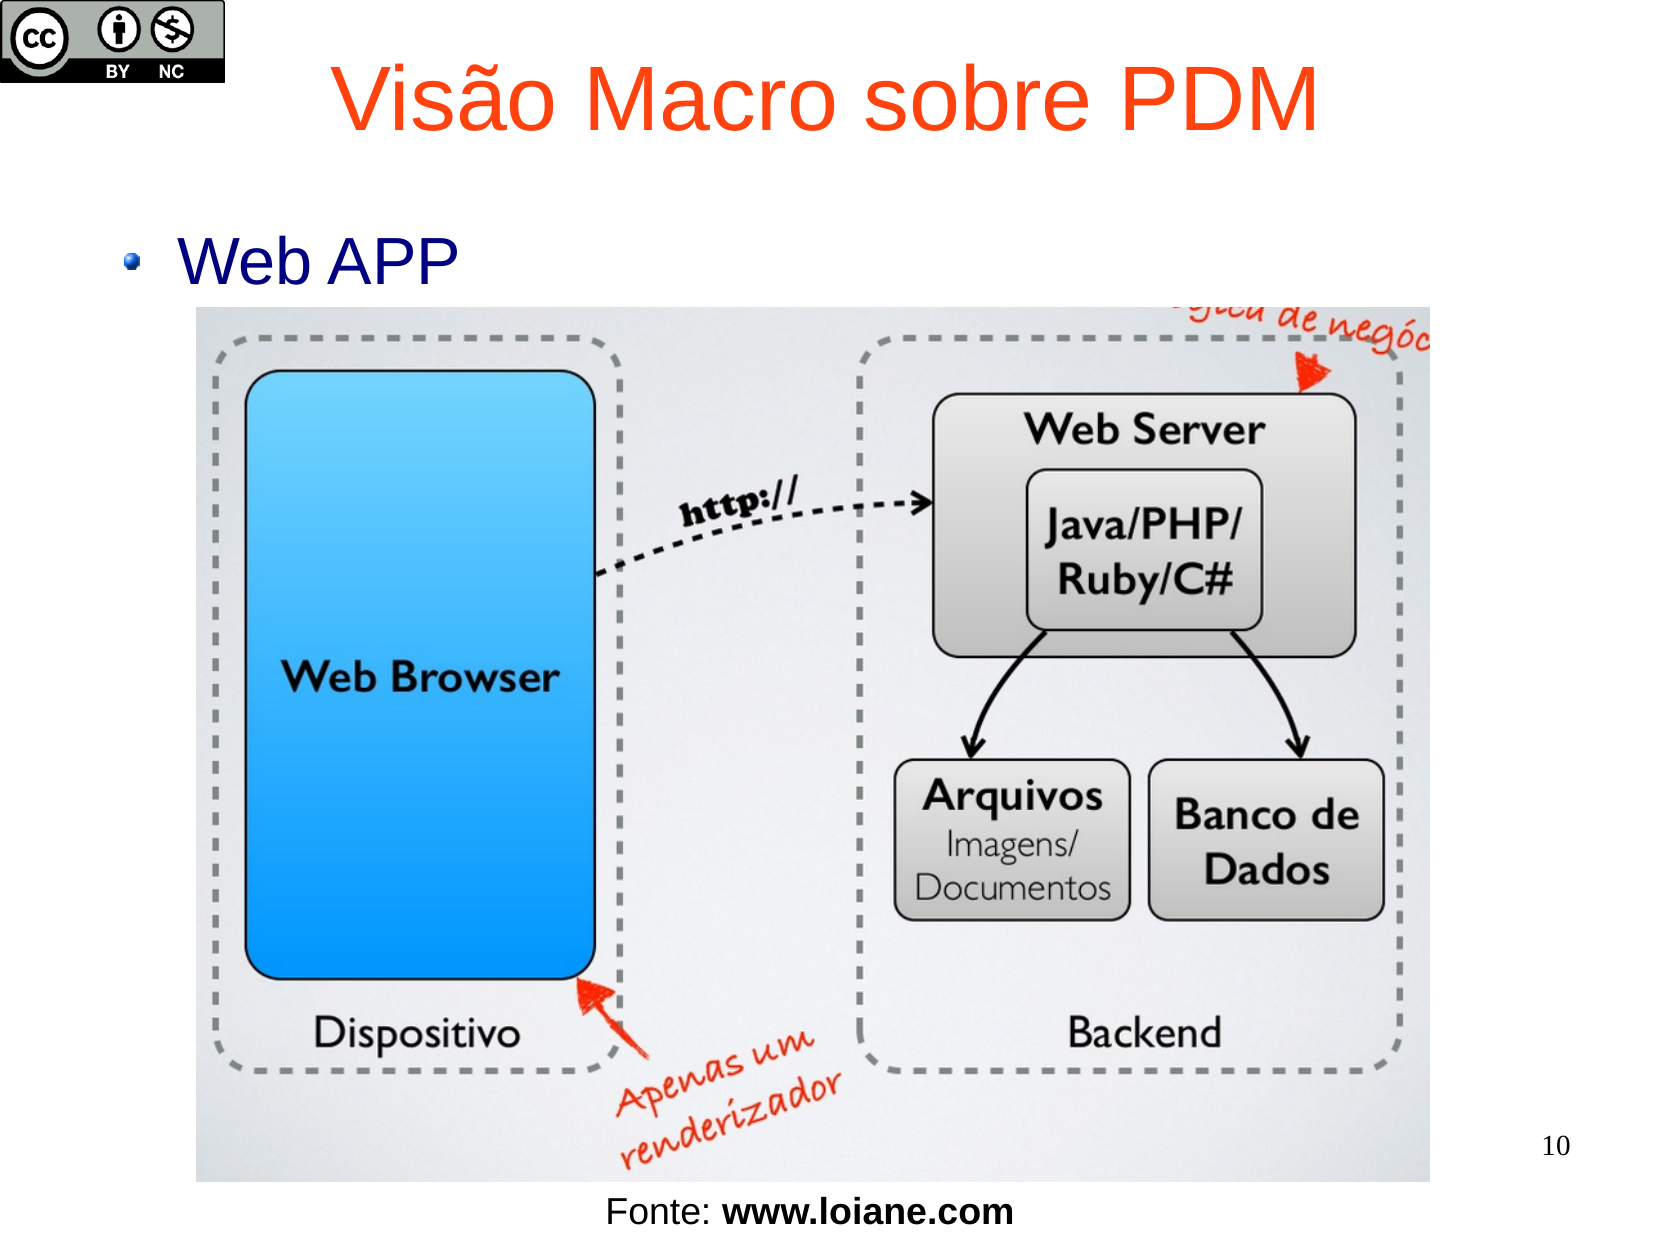

# Visão Macro sobre PDM
Web APP
PDM - ale.garcia.aguado@gmail.com
10
Fonte: www.loiane.com